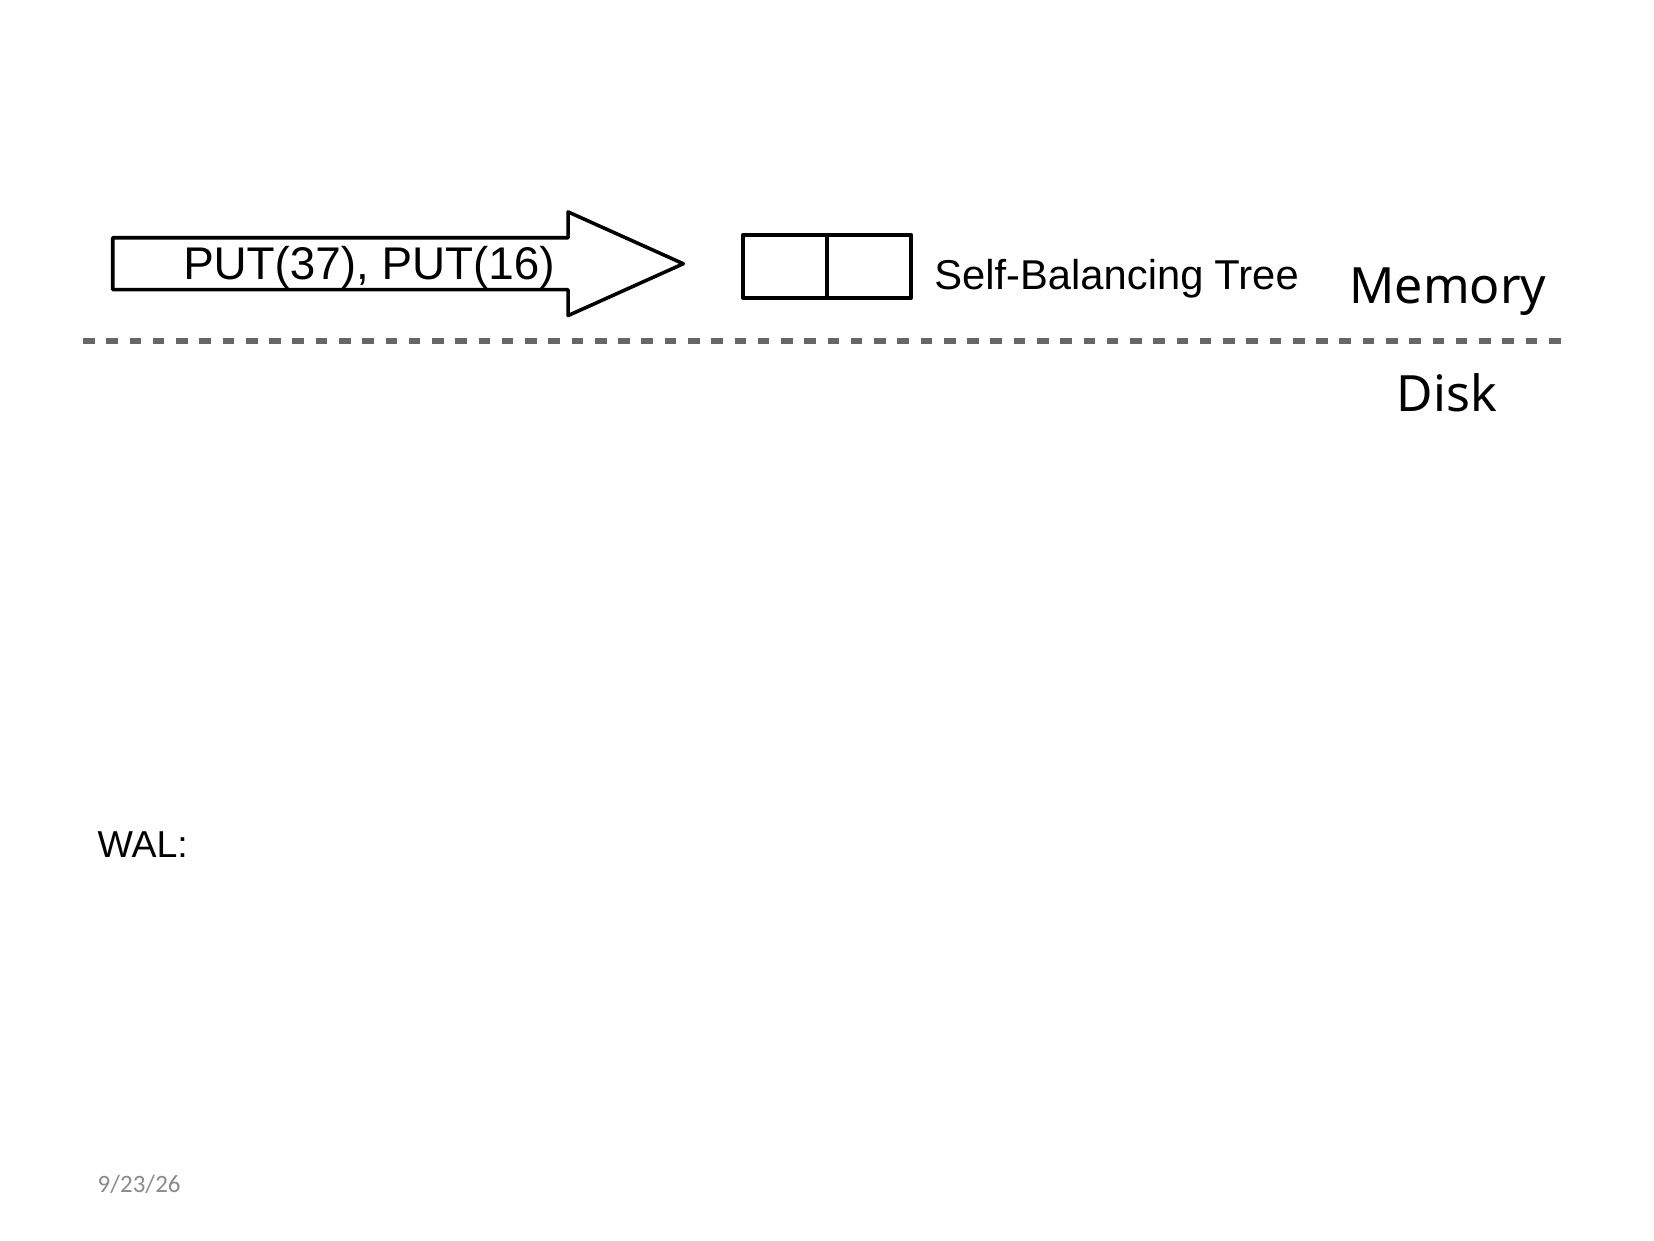

PUT(37), PUT(16)
Memory
Self-Balancing Tree
Disk
WAL: